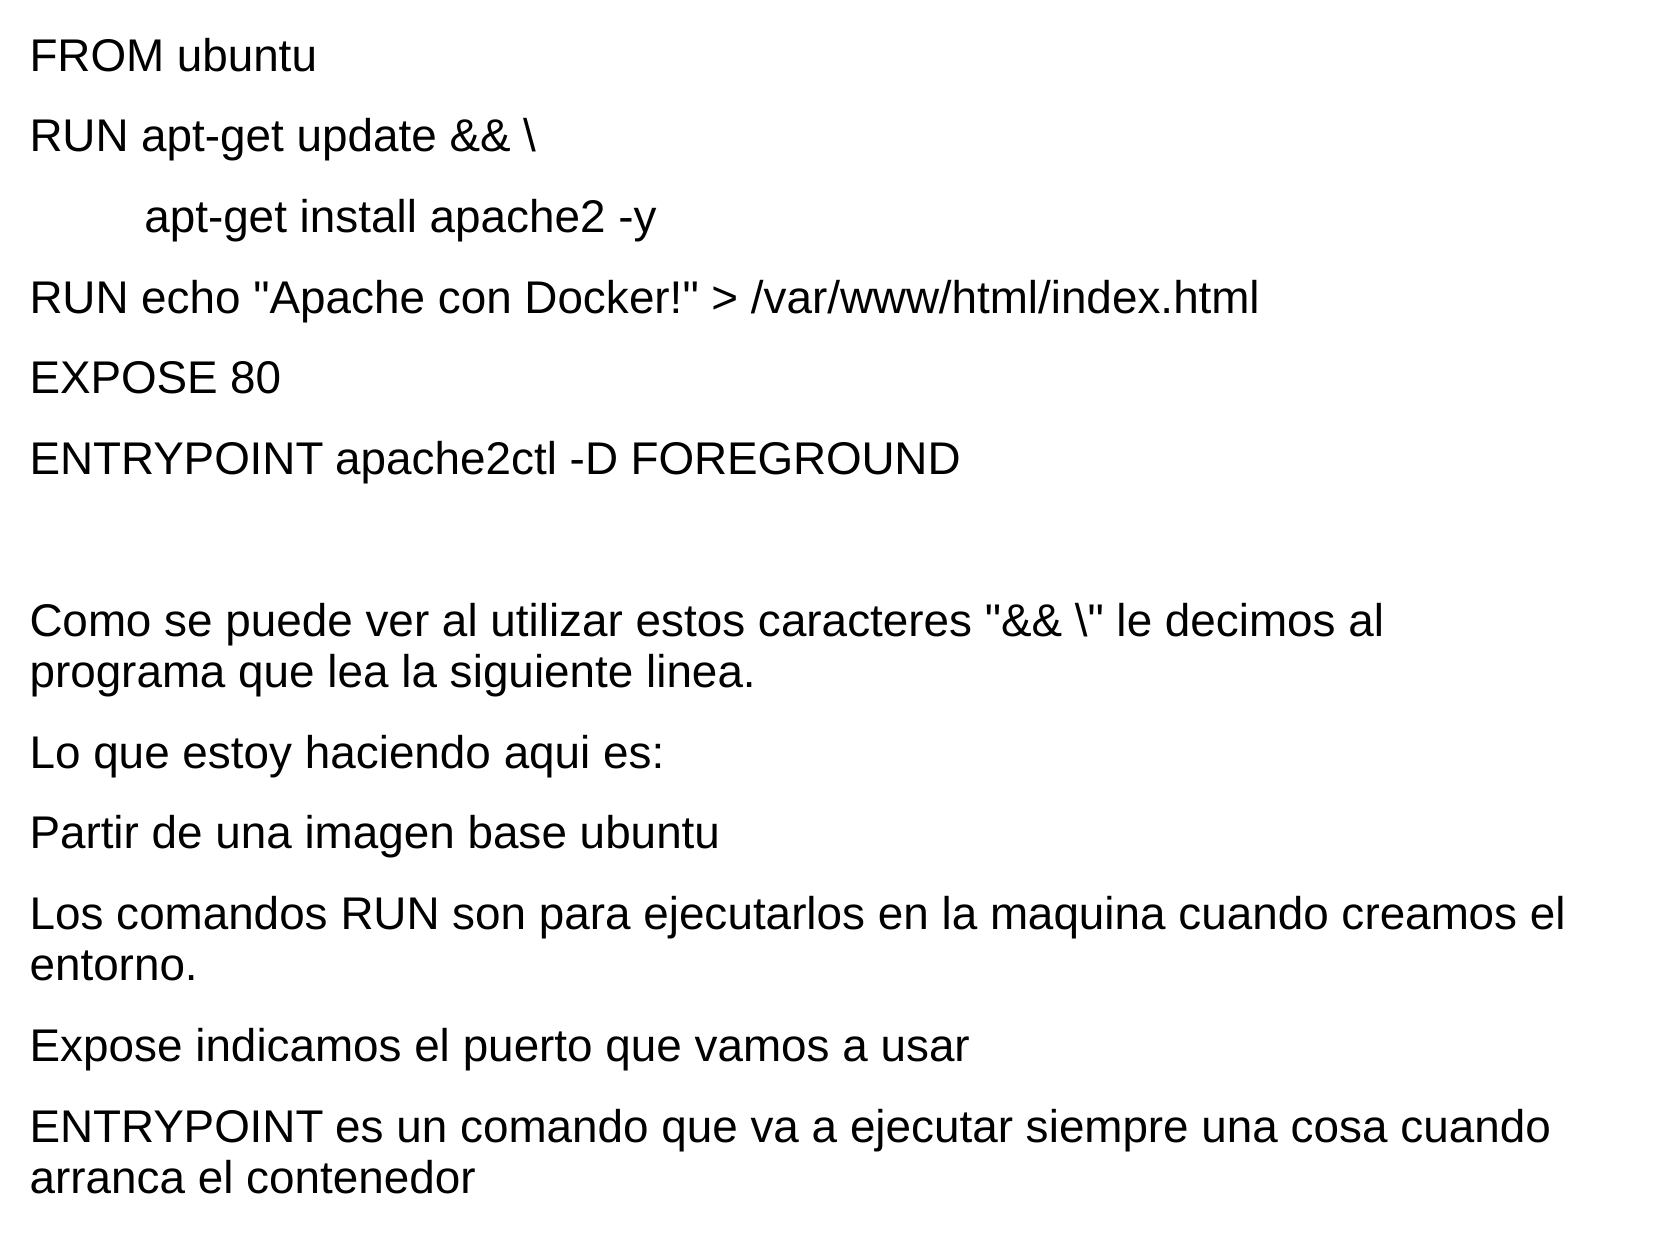

# FROM ubuntu
RUN apt-get update && \
 apt-get install apache2 -y
RUN echo "Apache con Docker!" > /var/www/html/index.html
EXPOSE 80
ENTRYPOINT apache2ctl -D FOREGROUND
Como se puede ver al utilizar estos caracteres "&& \" le decimos al programa que lea la siguiente linea.
Lo que estoy haciendo aqui es:
Partir de una imagen base ubuntu
Los comandos RUN son para ejecutarlos en la maquina cuando creamos el entorno.
Expose indicamos el puerto que vamos a usar
ENTRYPOINT es un comando que va a ejecutar siempre una cosa cuando arranca el contenedor